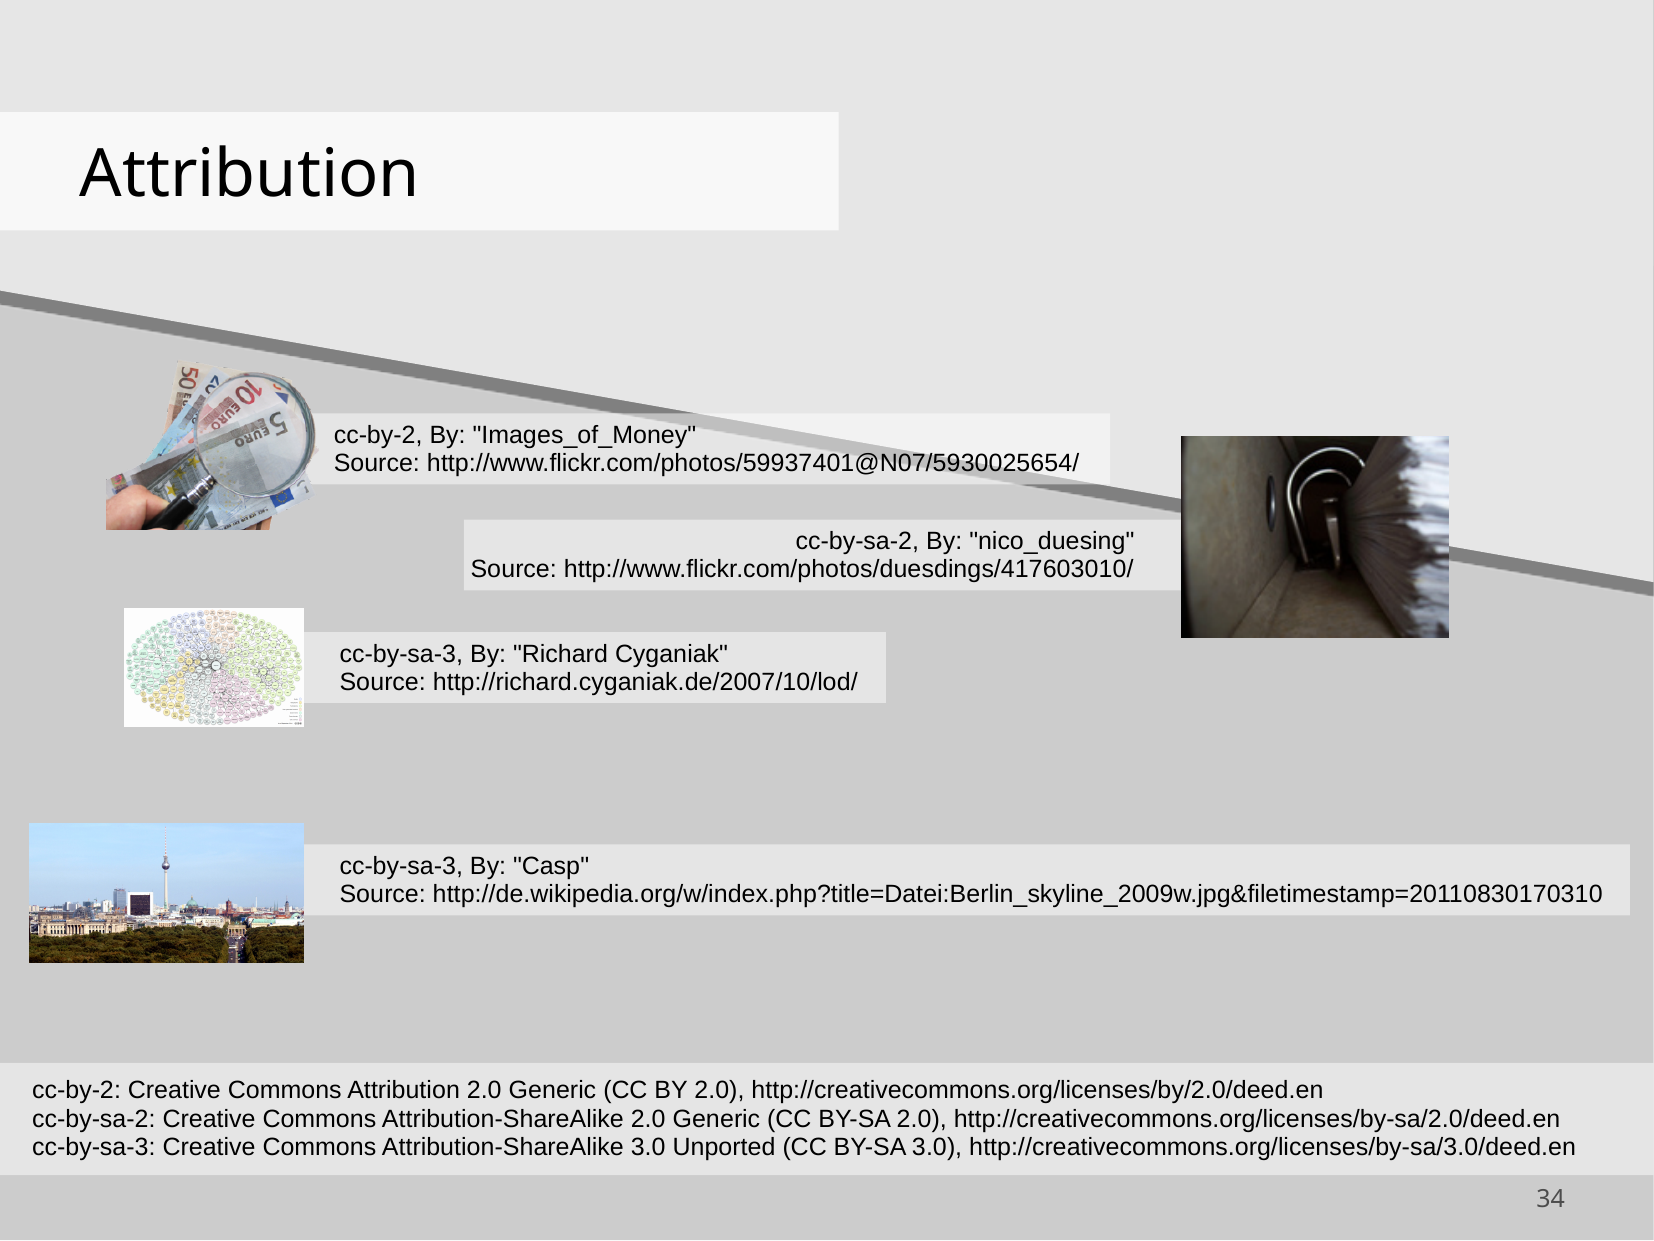

Attribution
cc-by-2, By: "Images_of_Money"
Source: http://www.flickr.com/photos/59937401@N07/5930025654/
cc-by-sa-2, By: "nico_duesing"
Source: http://www.flickr.com/photos/duesdings/417603010/
cc-by-sa-3, By: "Richard Cyganiak"
Source: http://richard.cyganiak.de/2007/10/lod/
cc-by-sa-3, By: "Casp"
Source: http://de.wikipedia.org/w/index.php?title=Datei:Berlin_skyline_2009w.jpg&filetimestamp=20110830170310
cc-by-2: Creative Commons Attribution 2.0 Generic (CC BY 2.0), http://creativecommons.org/licenses/by/2.0/deed.en
cc-by-sa-2: Creative Commons Attribution-ShareAlike 2.0 Generic (CC BY-SA 2.0), http://creativecommons.org/licenses/by-sa/2.0/deed.en
cc-by-sa-3: Creative Commons Attribution-ShareAlike 3.0 Unported (CC BY-SA 3.0), http://creativecommons.org/licenses/by-sa/3.0/deed.en